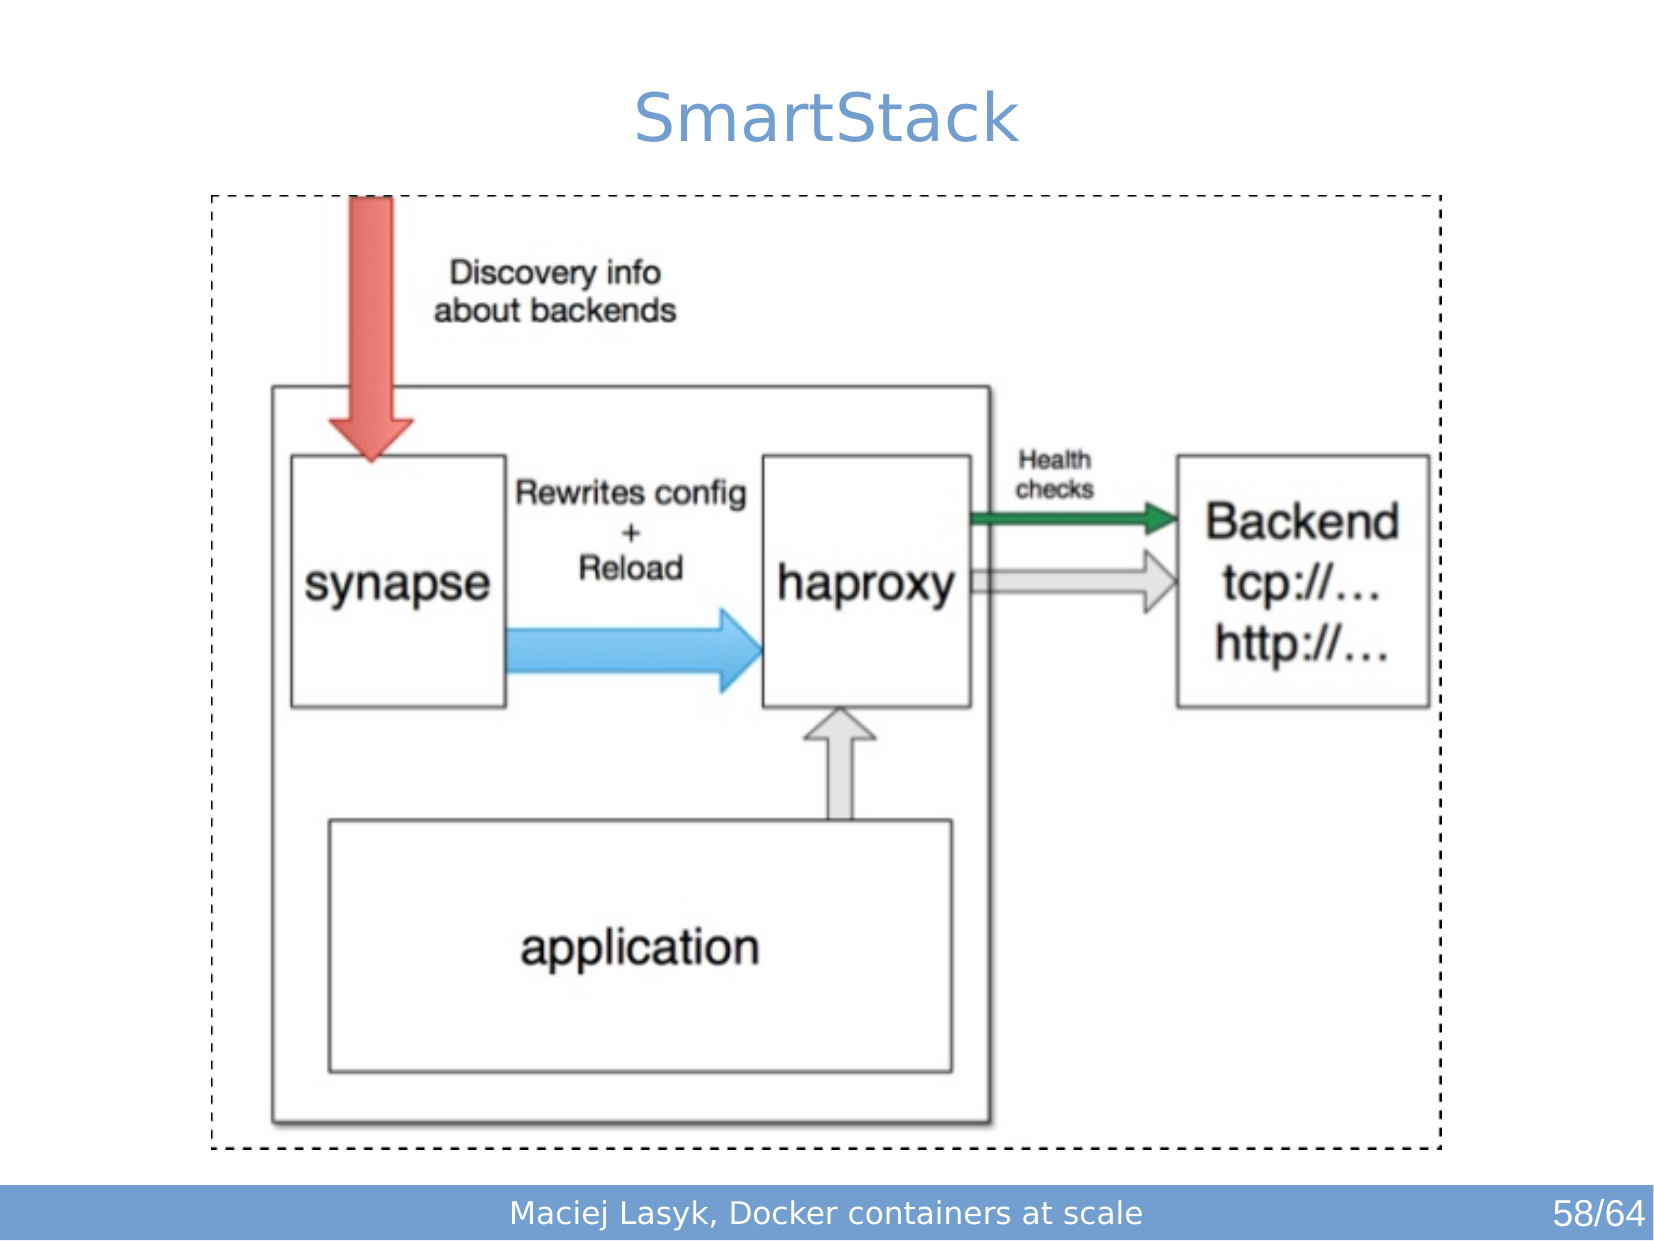

SmartStack
 58/64
Maciej Lasyk, Docker containers at scale